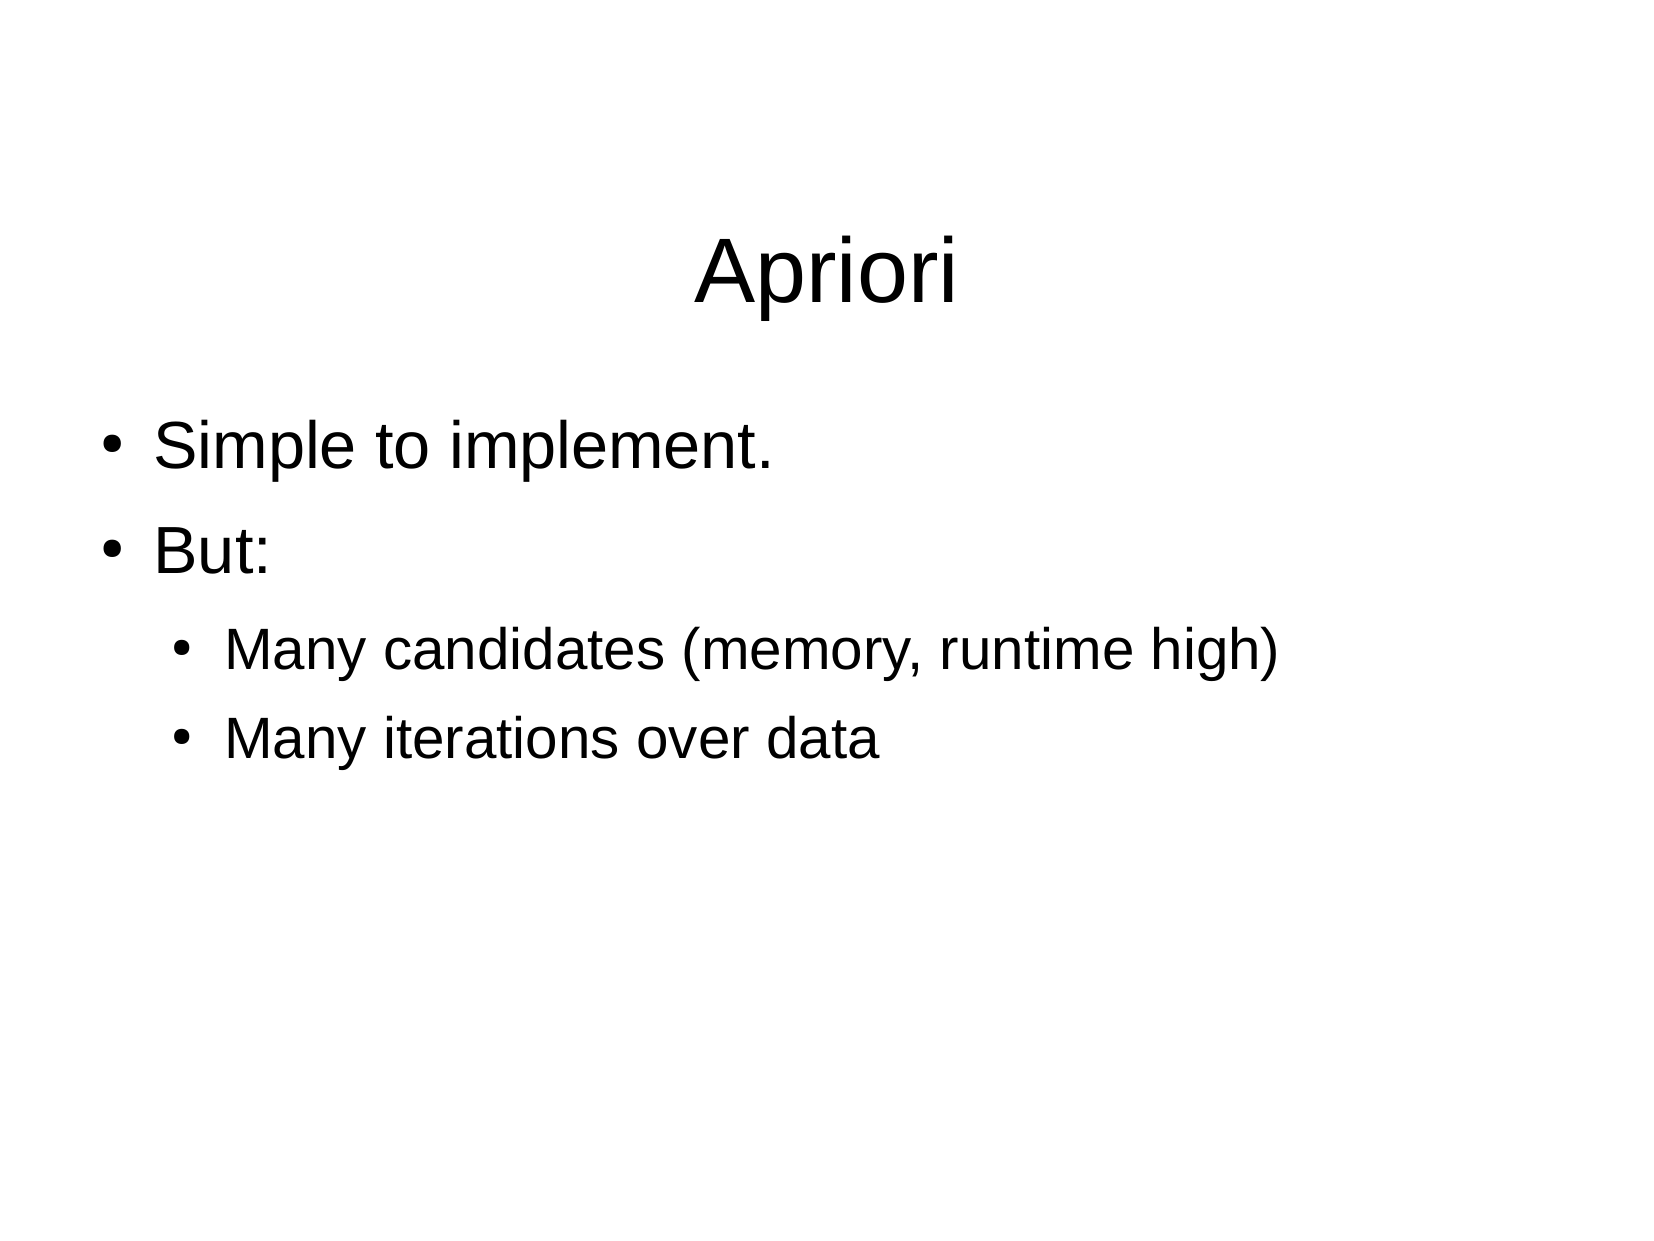

# Apriori
Simple to implement.
But:
Many candidates (memory, runtime high)
Many iterations over data